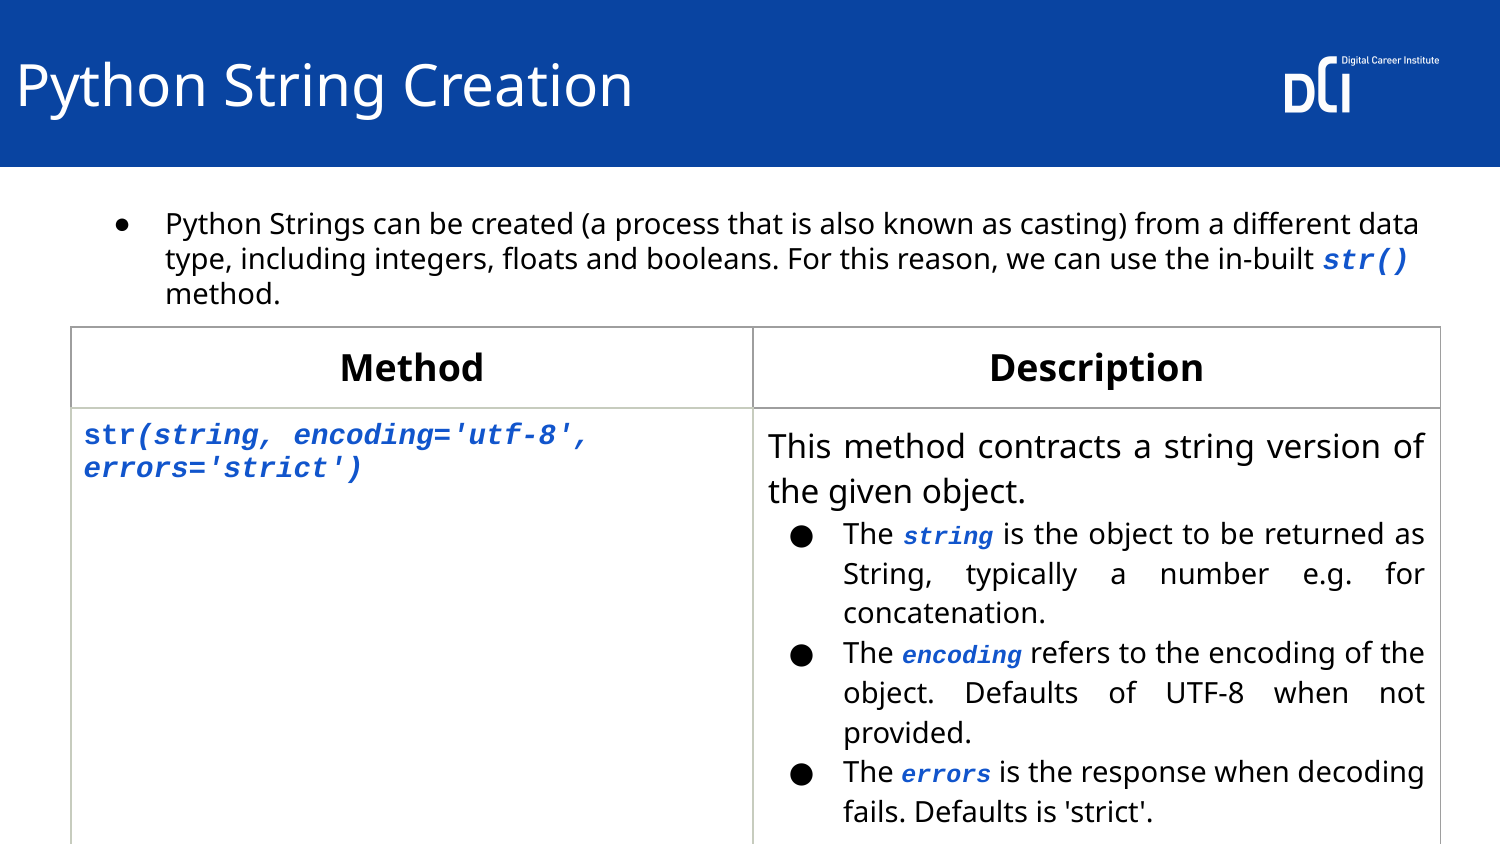

# Python String Creation
Python Strings can be created (a process that is also known as casting) from a different data type, including integers, floats and booleans. For this reason, we can use the in-built str() method.
| Method | Description |
| --- | --- |
| str(string, encoding='utf-8', errors='strict') | This method contracts a string version of the given object. The string is the object to be returned as String, typically a number e.g. for concatenation. The encoding refers to the encoding of the object. Defaults of UTF-8 when not provided. The errors is the response when decoding fails. Defaults is 'strict'. |